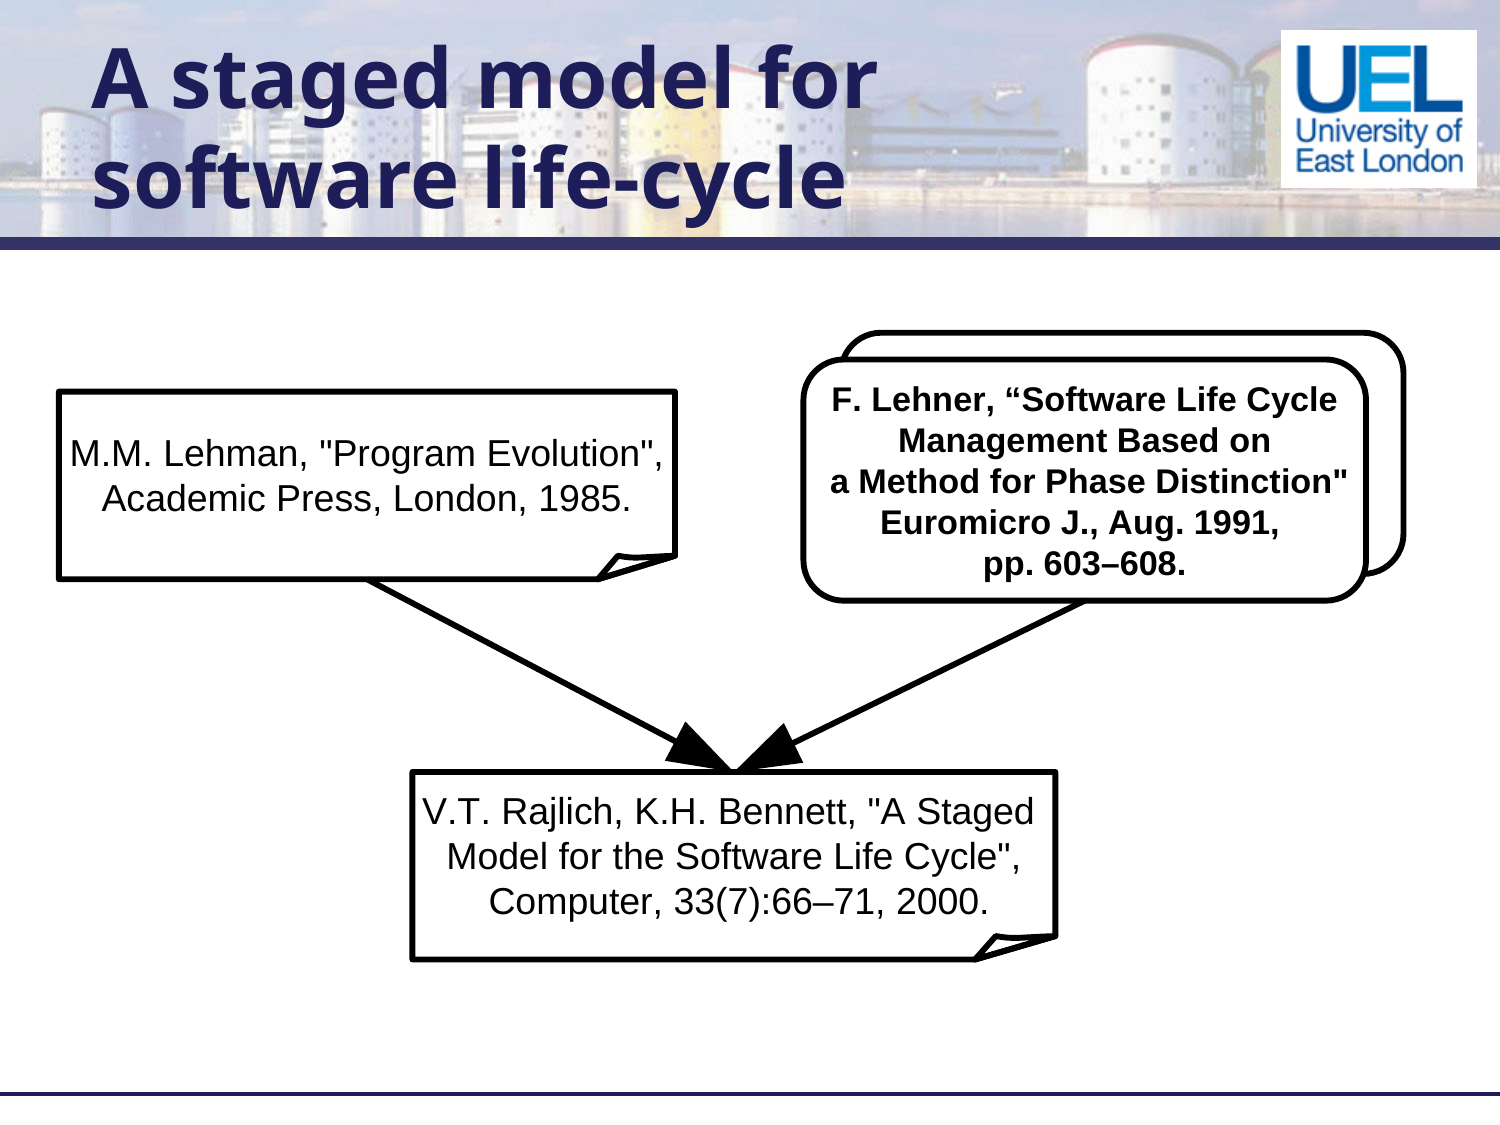

# A staged model for software life-cycle
 F. Lehner, “Software Life Cycle
Management Based on
 a Method for Phase Distinction"
Euromicro J., Aug. 1991,
pp. 603–608.
M.M. Lehman, "Program Evolution",
Academic Press, London, 1985.
V.T. Rajlich, K.H. Bennett, "A Staged
Model for the Software Life Cycle",
 Computer, 33(7):66–71, 2000.